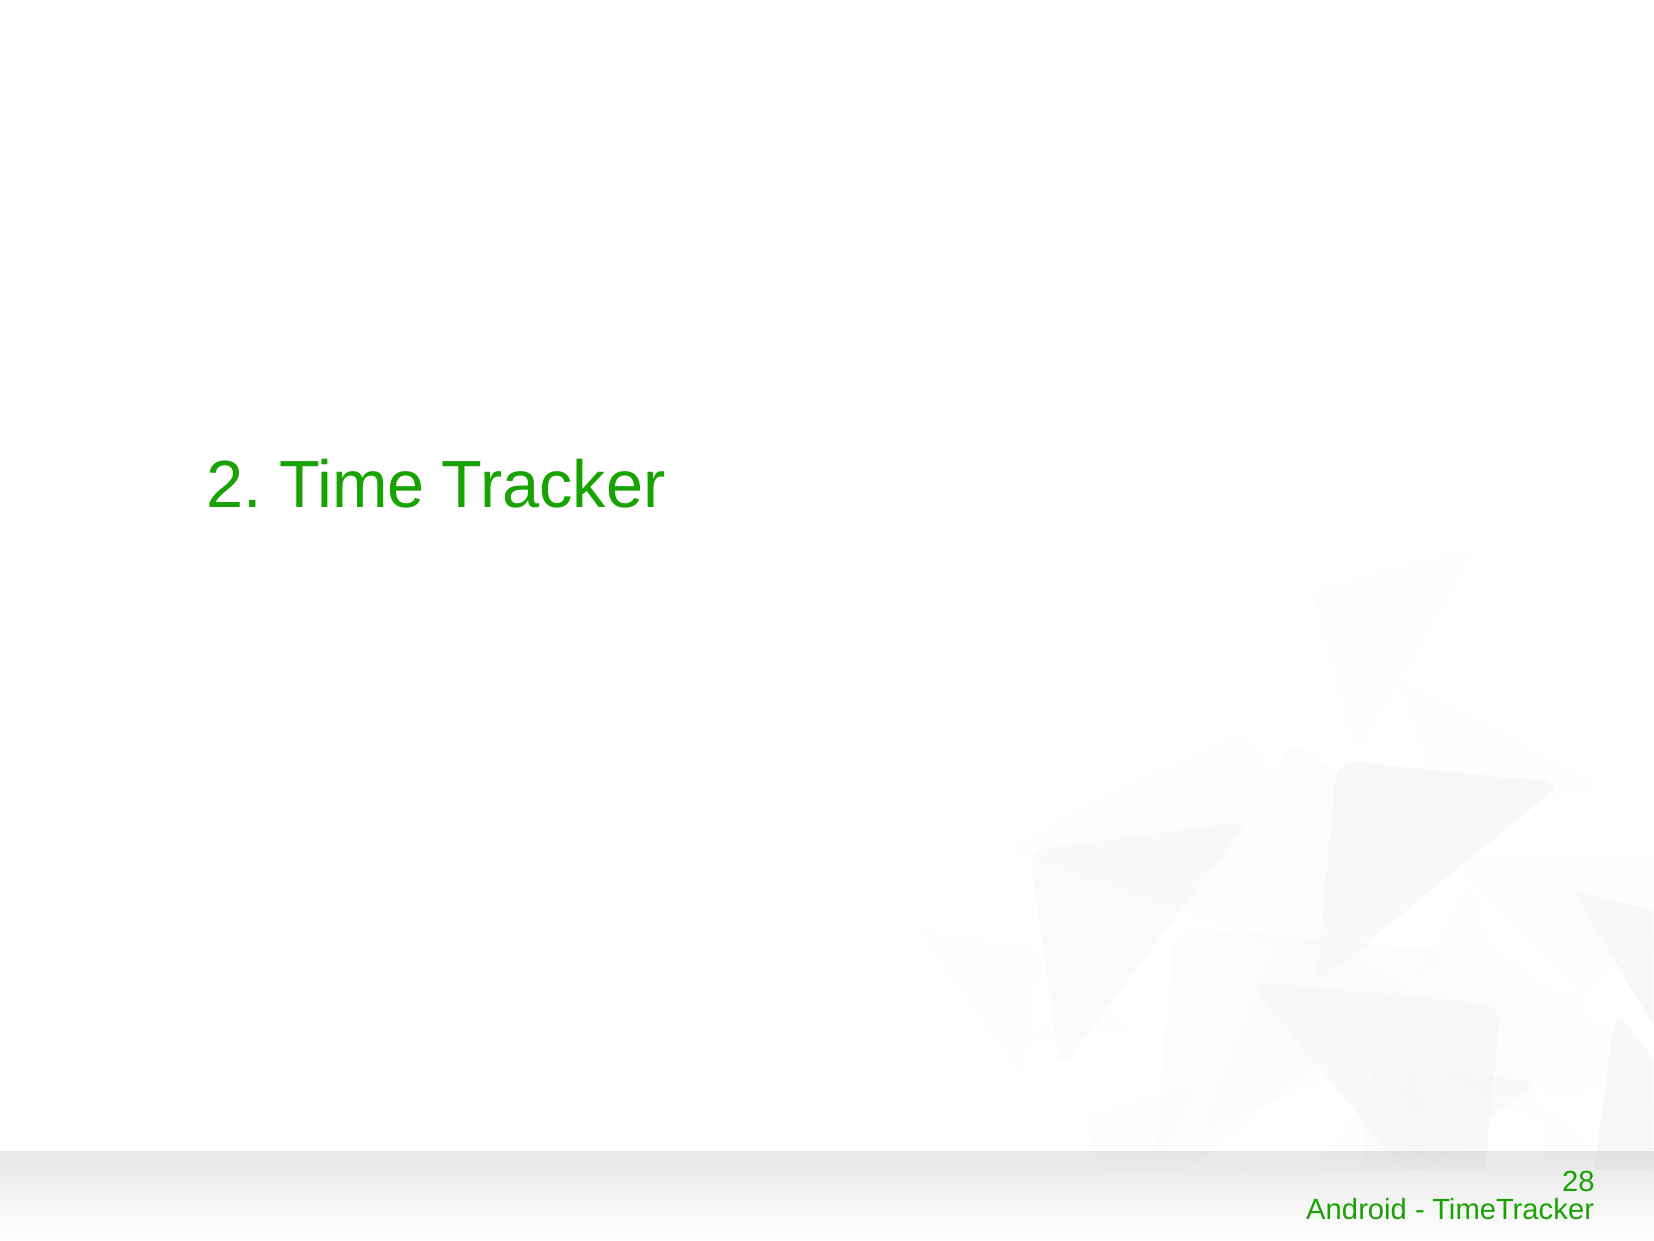

# 2. Time Tracker
28
Android - TimeTracker